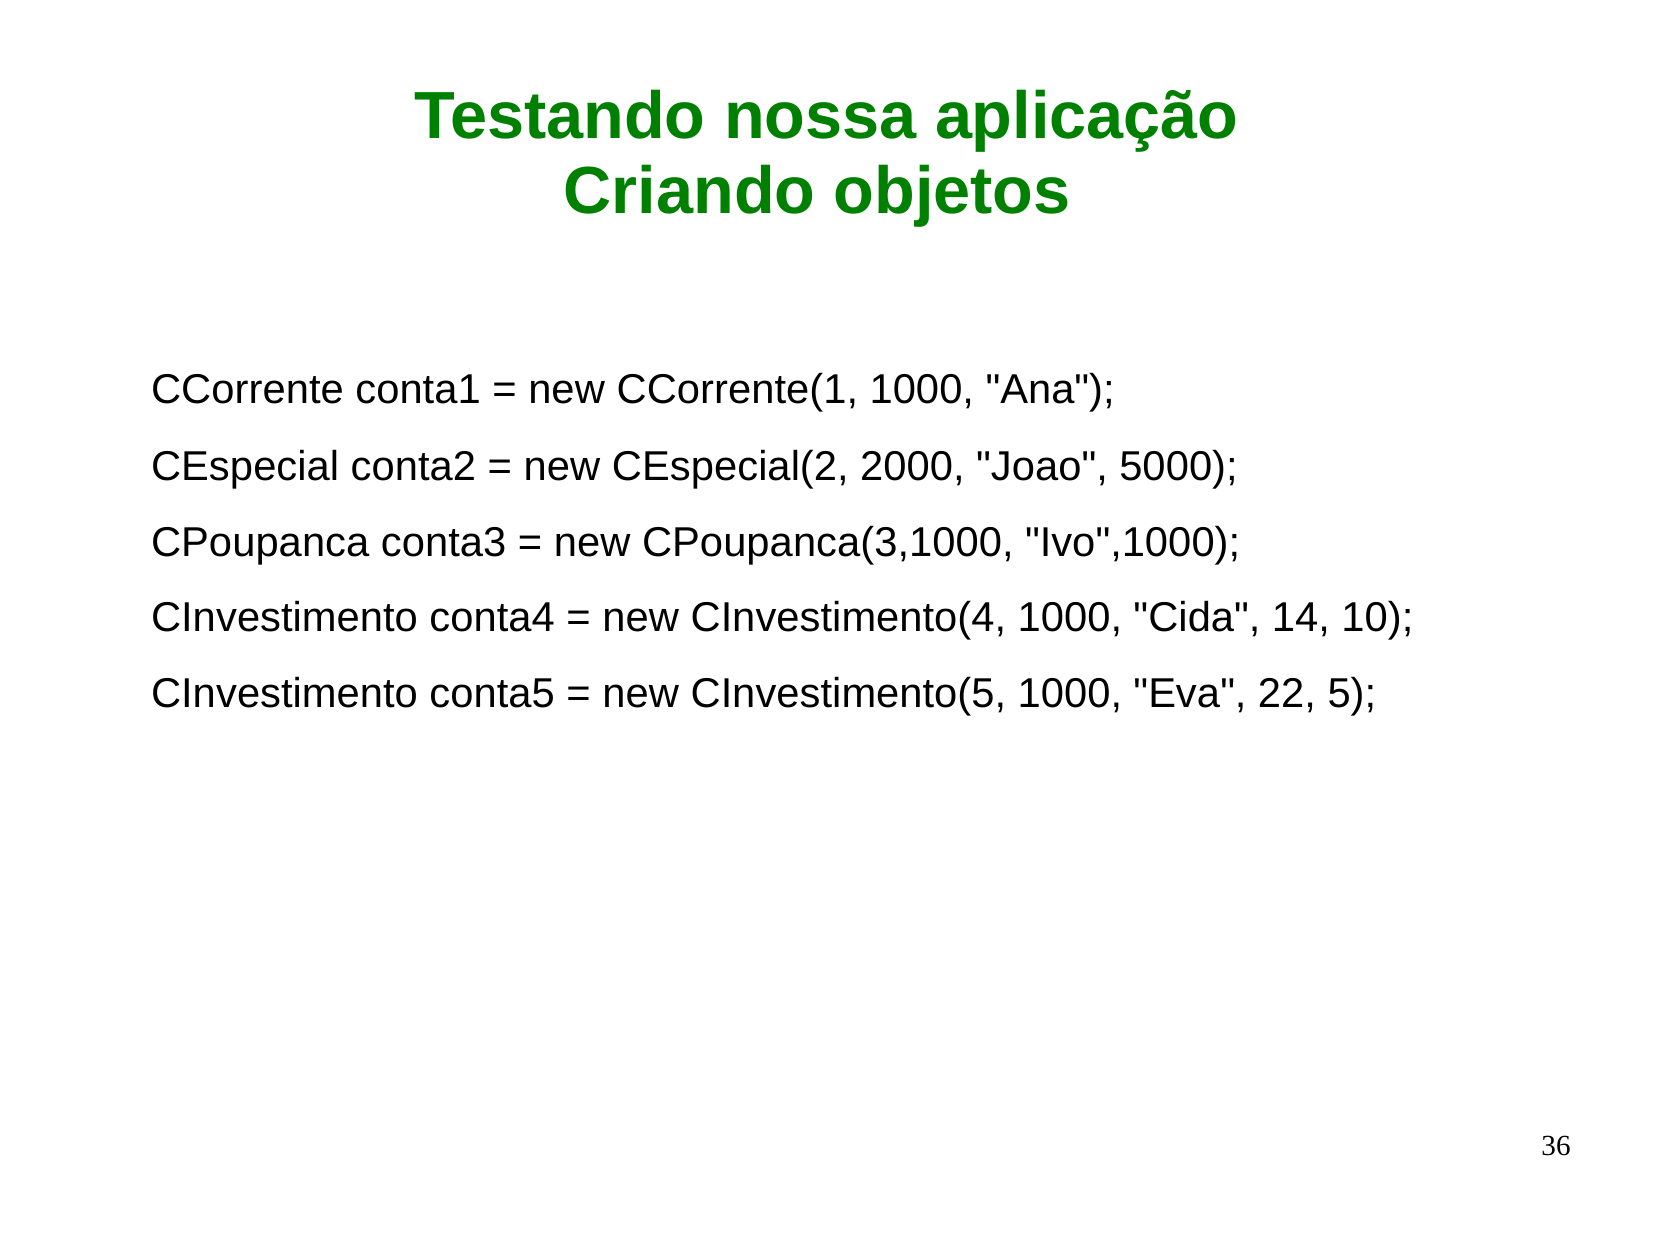

# Testando nossa aplicação Criando objetos
 CCorrente conta1 = new CCorrente(1, 1000, "Ana");
 CEspecial conta2 = new CEspecial(2, 2000, "Joao", 5000);
 CPoupanca conta3 = new CPoupanca(3,1000, "Ivo",1000);
 CInvestimento conta4 = new CInvestimento(4, 1000, "Cida", 14, 10);
 CInvestimento conta5 = new CInvestimento(5, 1000, "Eva", 22, 5);
36